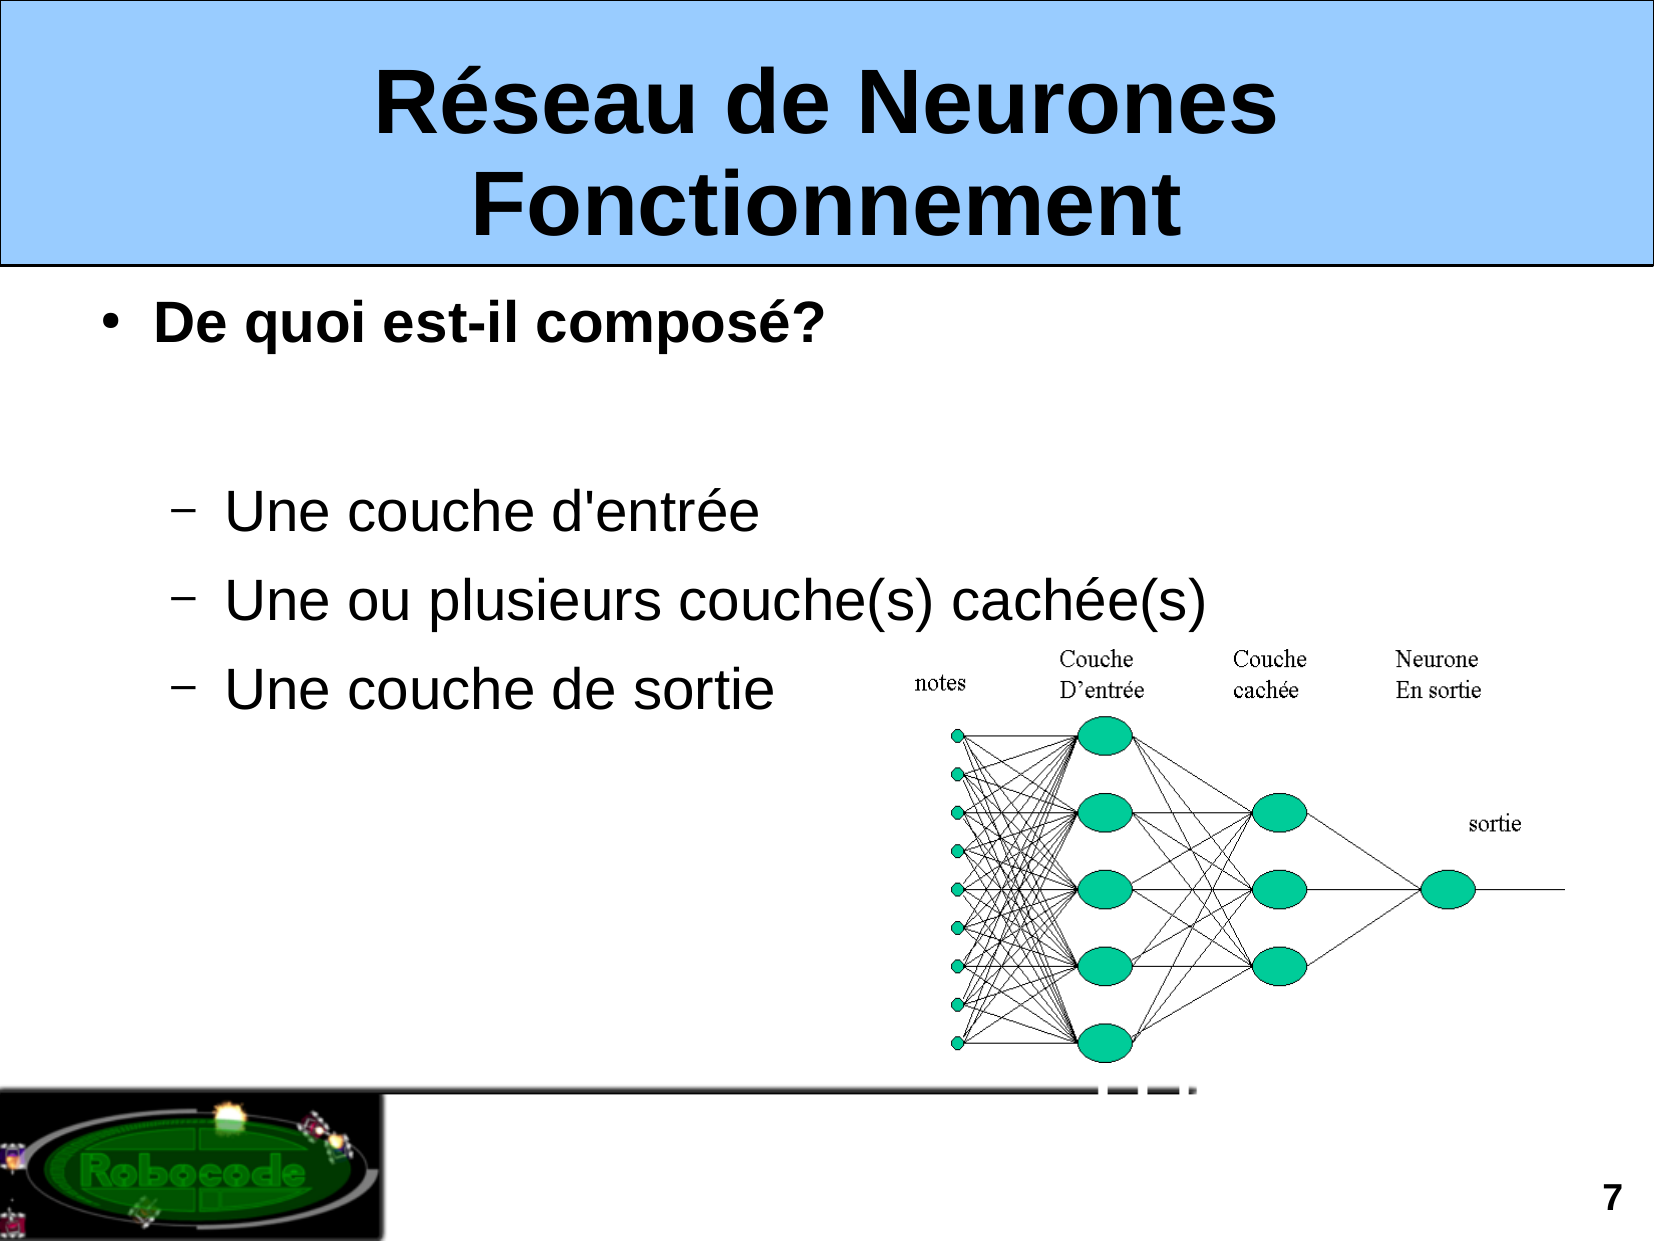

# Réseau de Neurones Fonctionnement
De quoi est-il composé?
Une couche d'entrée
Une ou plusieurs couche(s) cachée(s)
Une couche de sortie